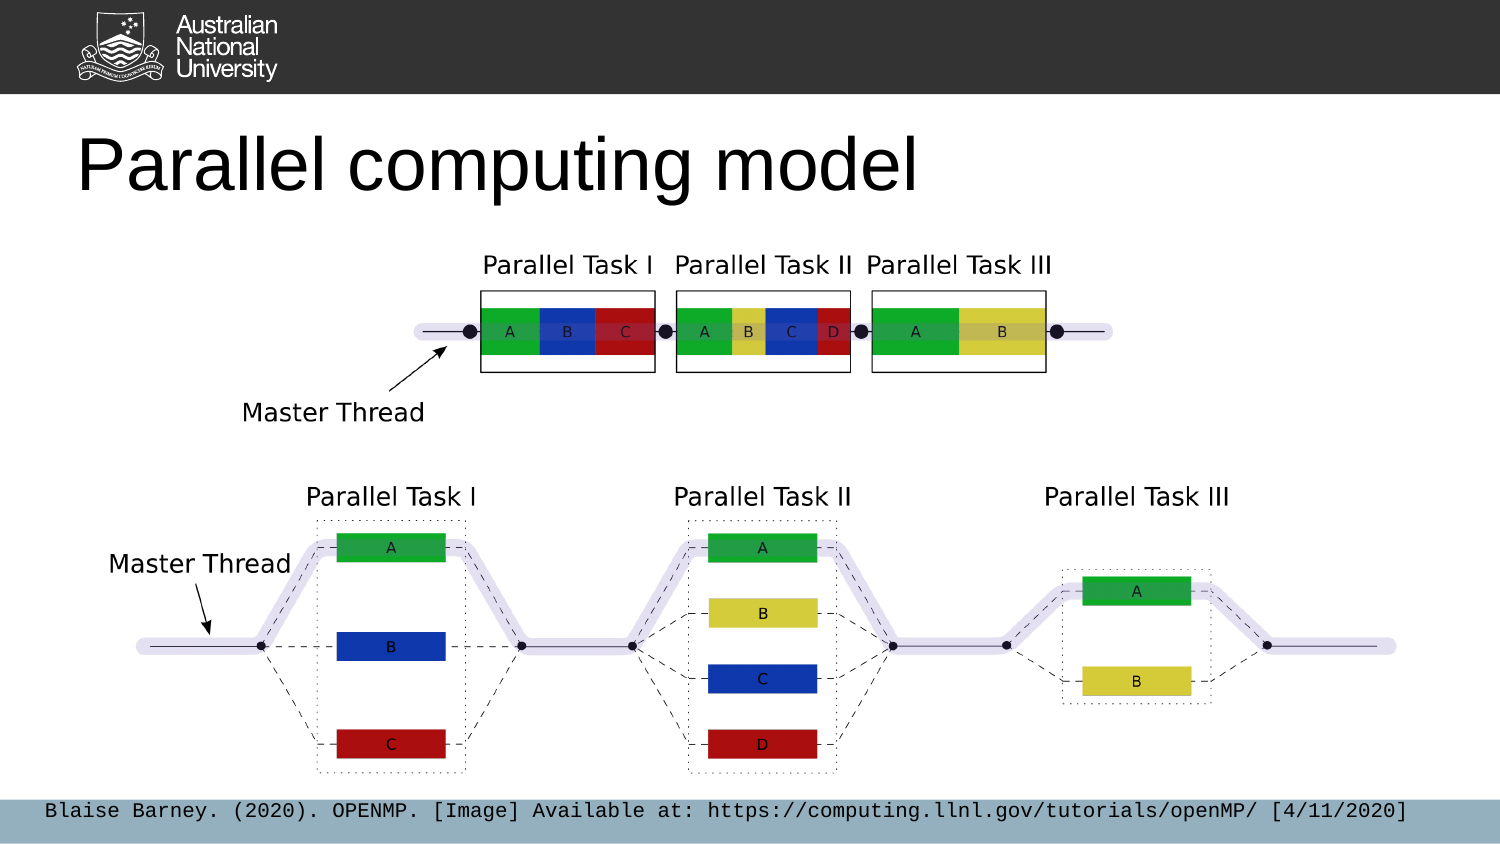

# Parallel computing model
Blaise Barney. (2020). OPENMP. [Image] Available at: https://computing.llnl.gov/tutorials/openMP/ [4/11/2020]